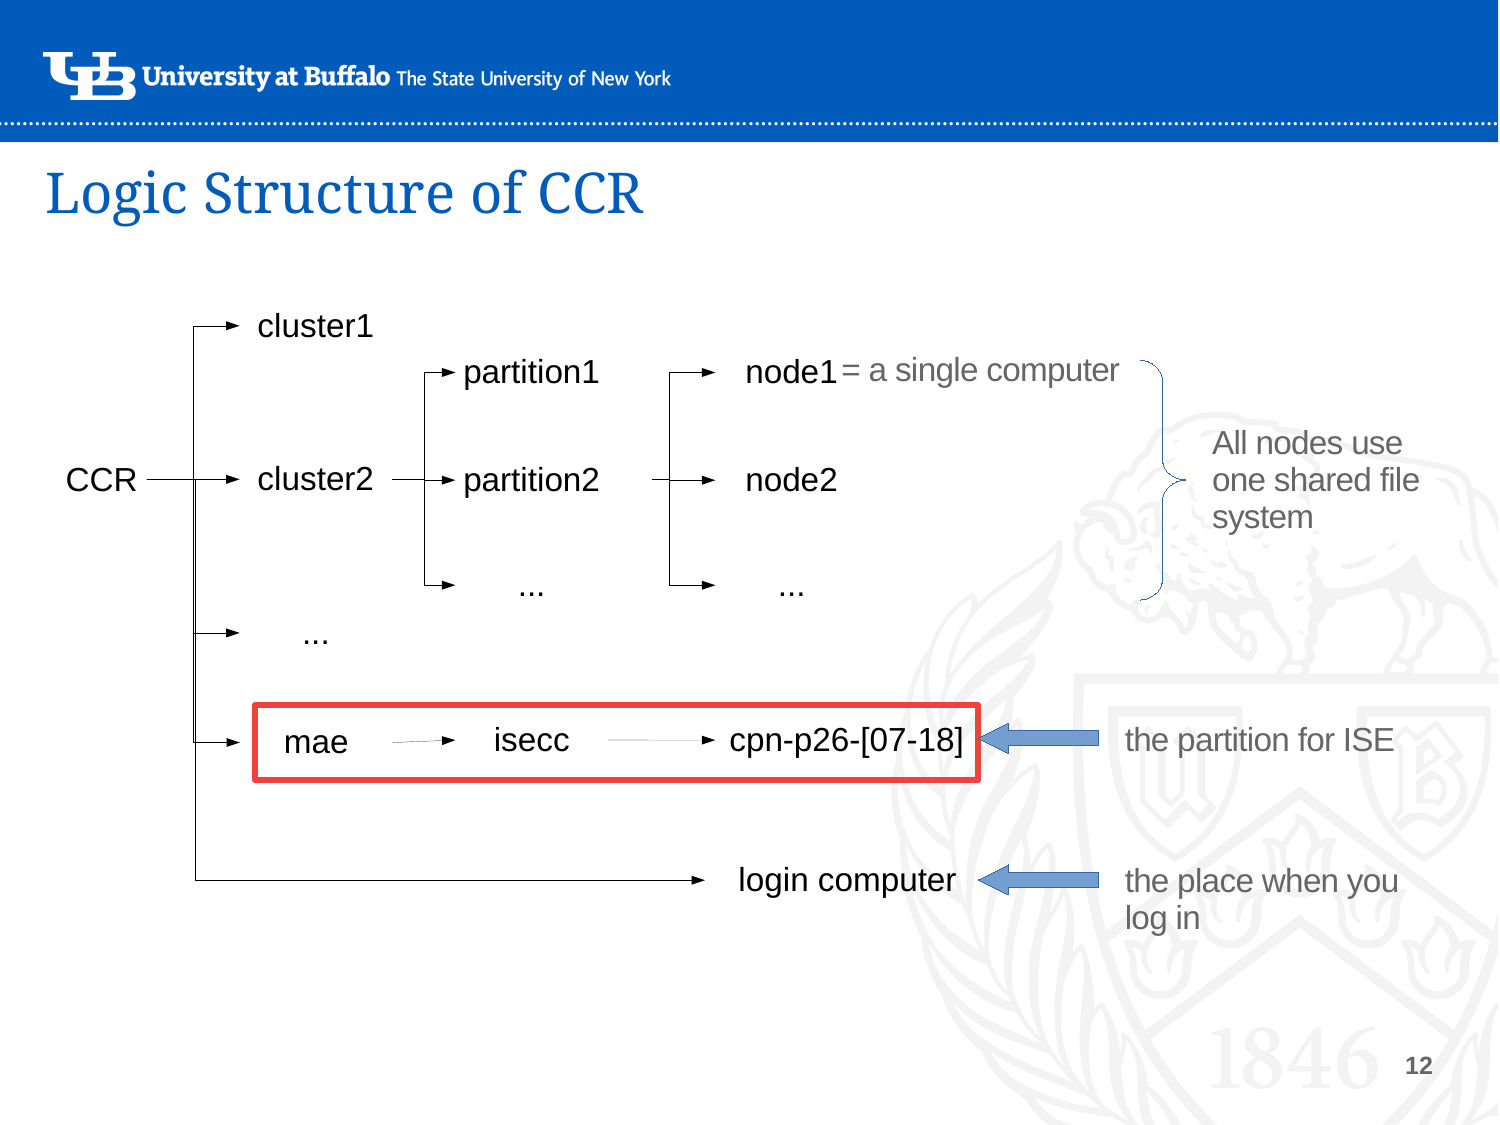

# Logic Structure of CCR
cluster1
= a single computer
partition1
node1
All nodes use one shared file system
cluster2
CCR
partition2
node2
...
...
...
the partition for ISE
isecc
cpn-p26-[07-18]
mae
the place when you log in
login computer